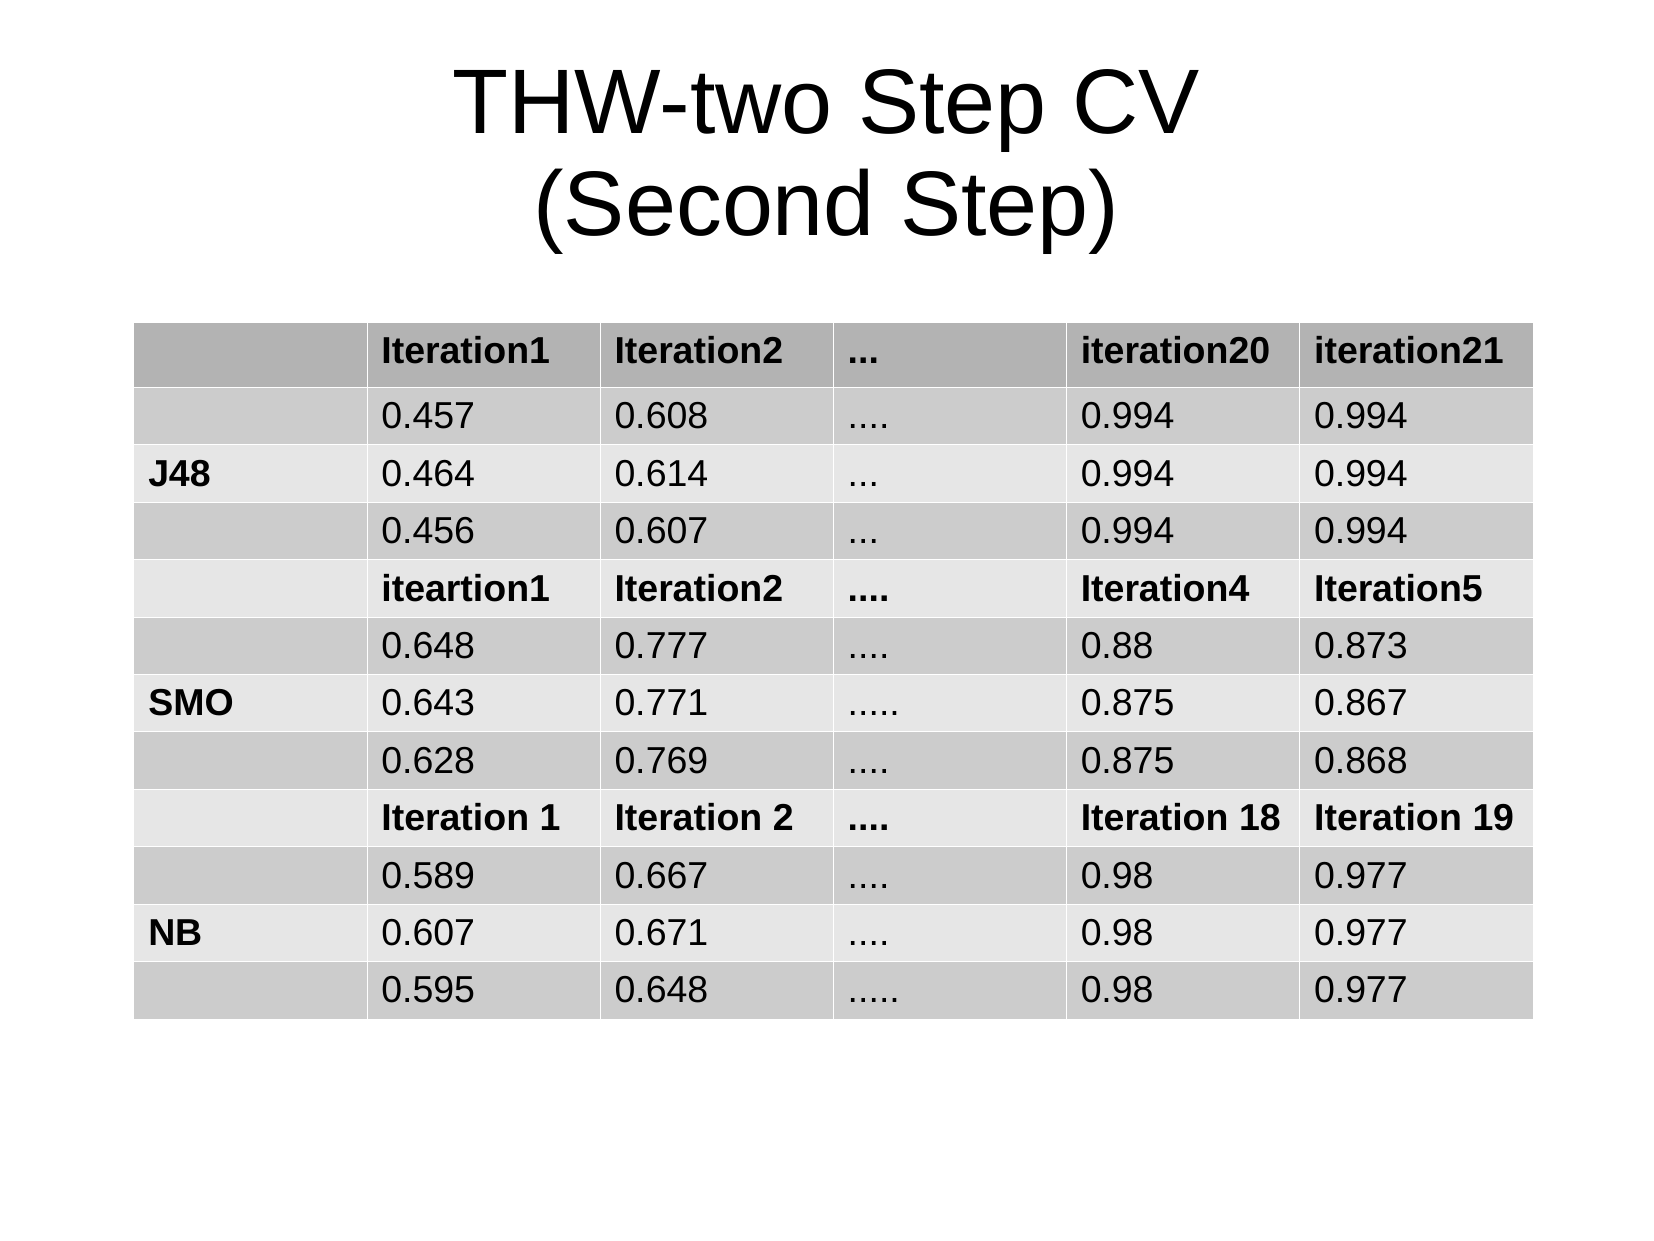

# THW-two Step CV (Second Step)
| | Iteration1 | Iteration2 | ... | iteration20 | iteration21 |
| --- | --- | --- | --- | --- | --- |
| | 0.457 | 0.608 | .... | 0.994 | 0.994 |
| J48 | 0.464 | 0.614 | ... | 0.994 | 0.994 |
| | 0.456 | 0.607 | ... | 0.994 | 0.994 |
| | iteartion1 | Iteration2 | .... | Iteration4 | Iteration5 |
| | 0.648 | 0.777 | .... | 0.88 | 0.873 |
| SMO | 0.643 | 0.771 | ..... | 0.875 | 0.867 |
| | 0.628 | 0.769 | .... | 0.875 | 0.868 |
| | Iteration 1 | Iteration 2 | .... | Iteration 18 | Iteration 19 |
| | 0.589 | 0.667 | .... | 0.98 | 0.977 |
| NB | 0.607 | 0.671 | .... | 0.98 | 0.977 |
| | 0.595 | 0.648 | ..... | 0.98 | 0.977 |